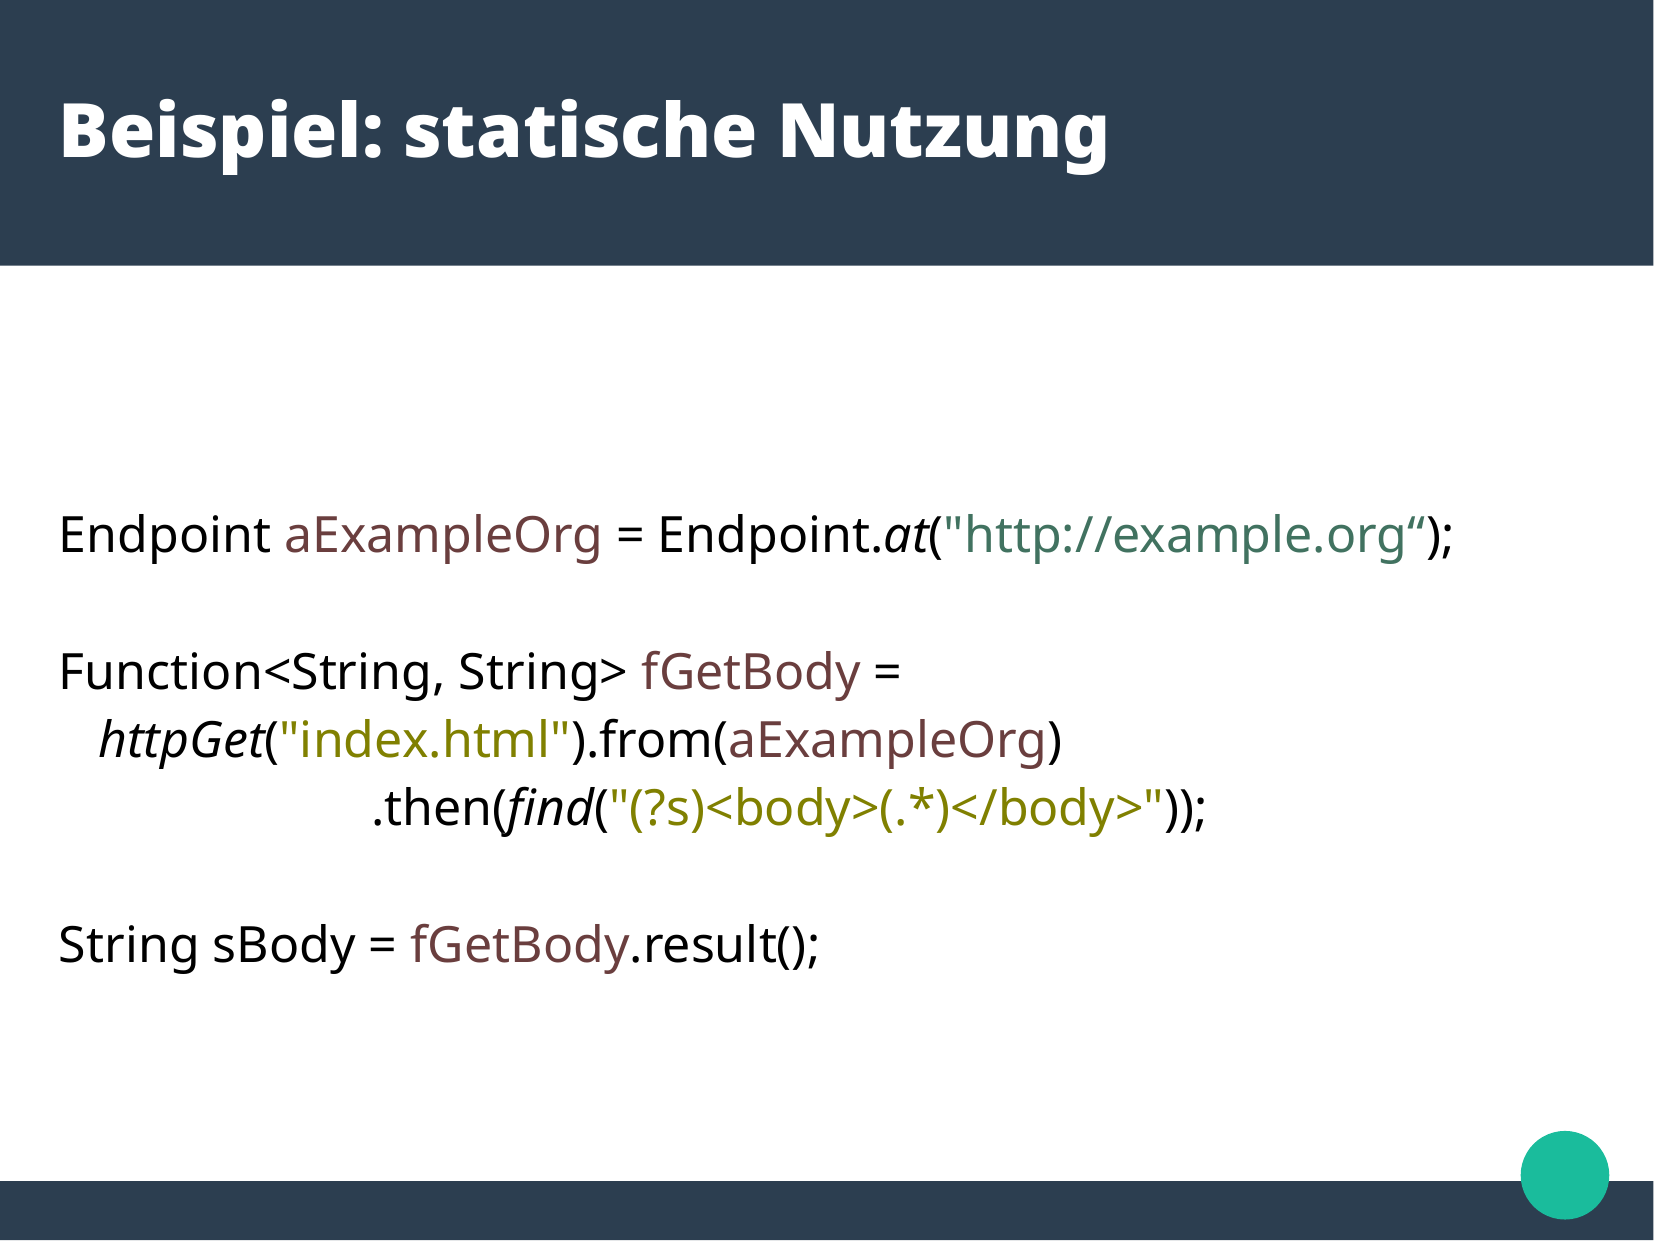

# Beispiel: statische Nutzung
Endpoint aExampleOrg = Endpoint.at("http://example.org“);
Function<String, String> fGetBody =
 httpGet("index.html").from(aExampleOrg)
 .then(find("(?s)<body>(.*)</body>"));
String sBody = fGetBody.result();